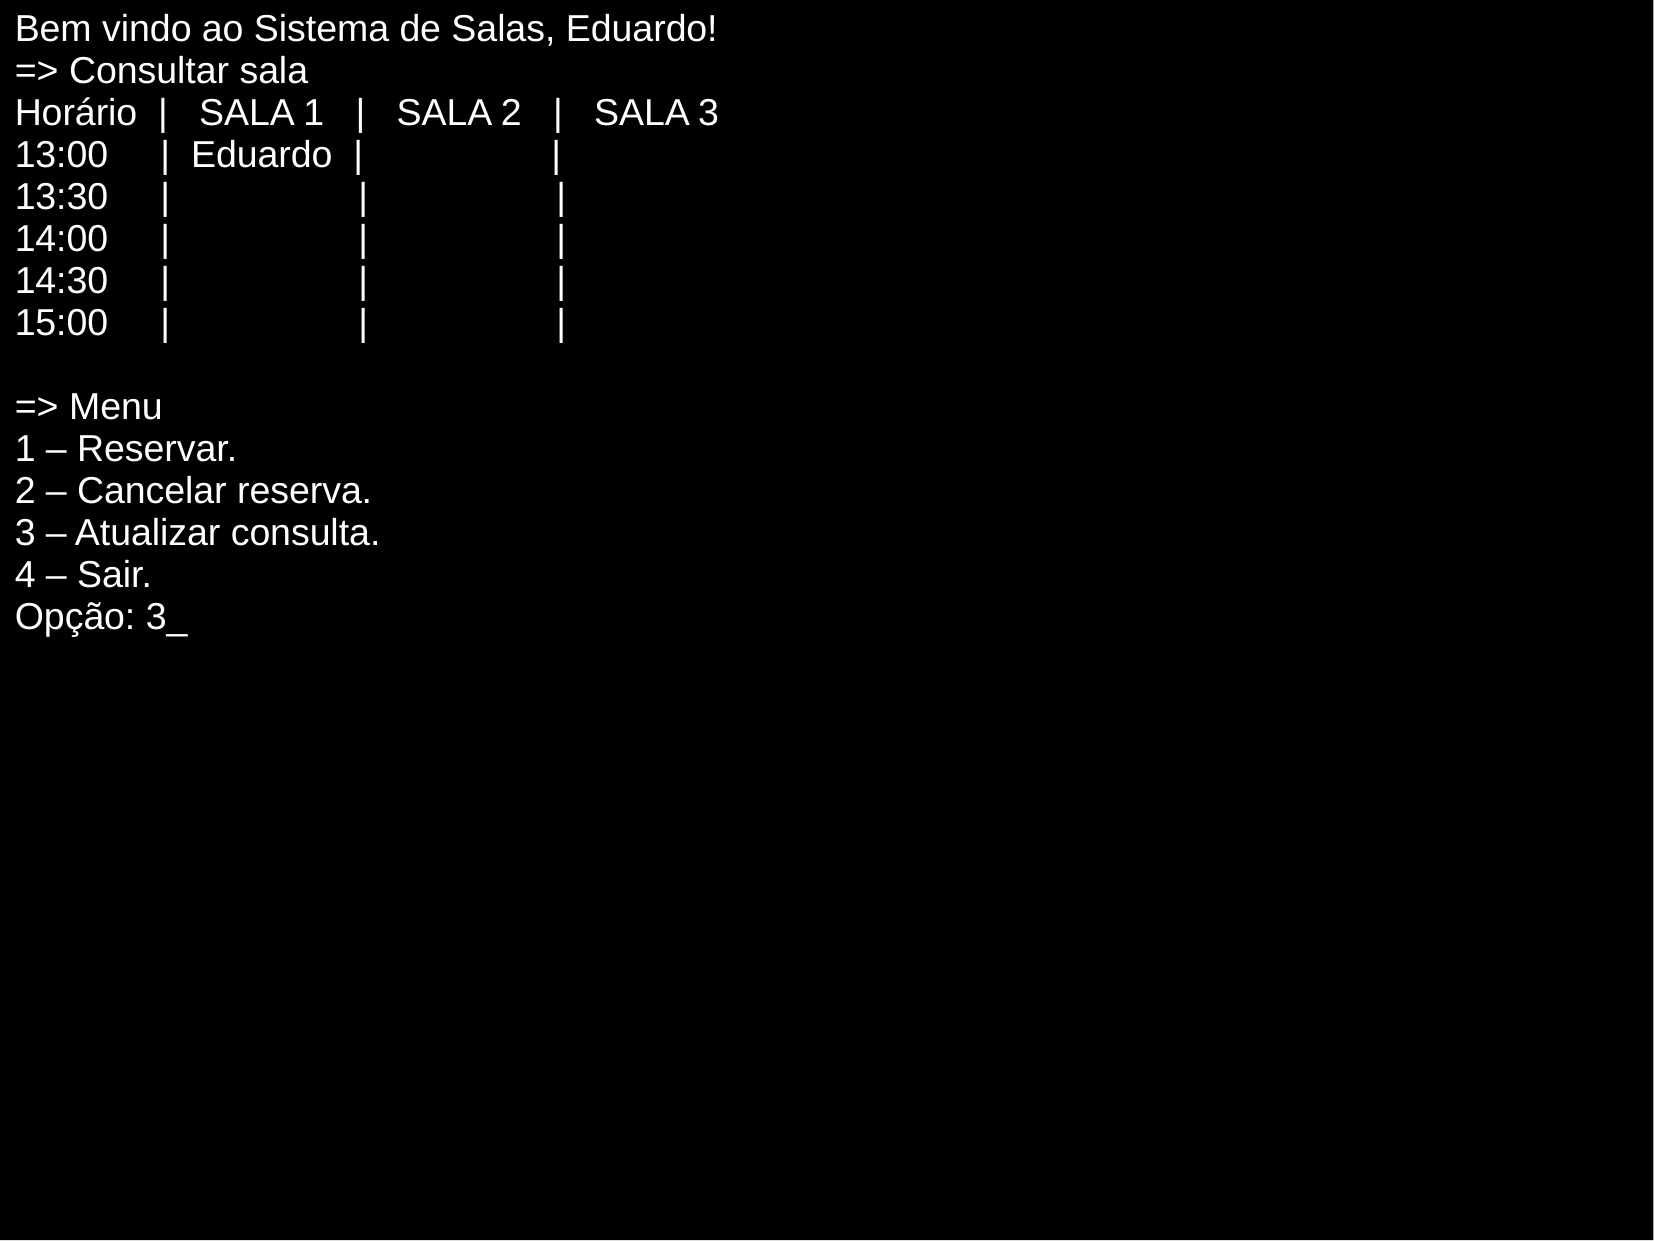

Bem vindo ao Sistema de Salas, Eduardo!
=> Consultar sala
Horário | SALA 1 | SALA 2 | SALA 3
13:00 | Eduardo | |
13:30 | | |
14:00 | | |
14:30 | | |
15:00 | | |
=> Menu
1 – Reservar.
2 – Cancelar reserva.
3 – Atualizar consulta.
4 – Sair.
Opção: 3_